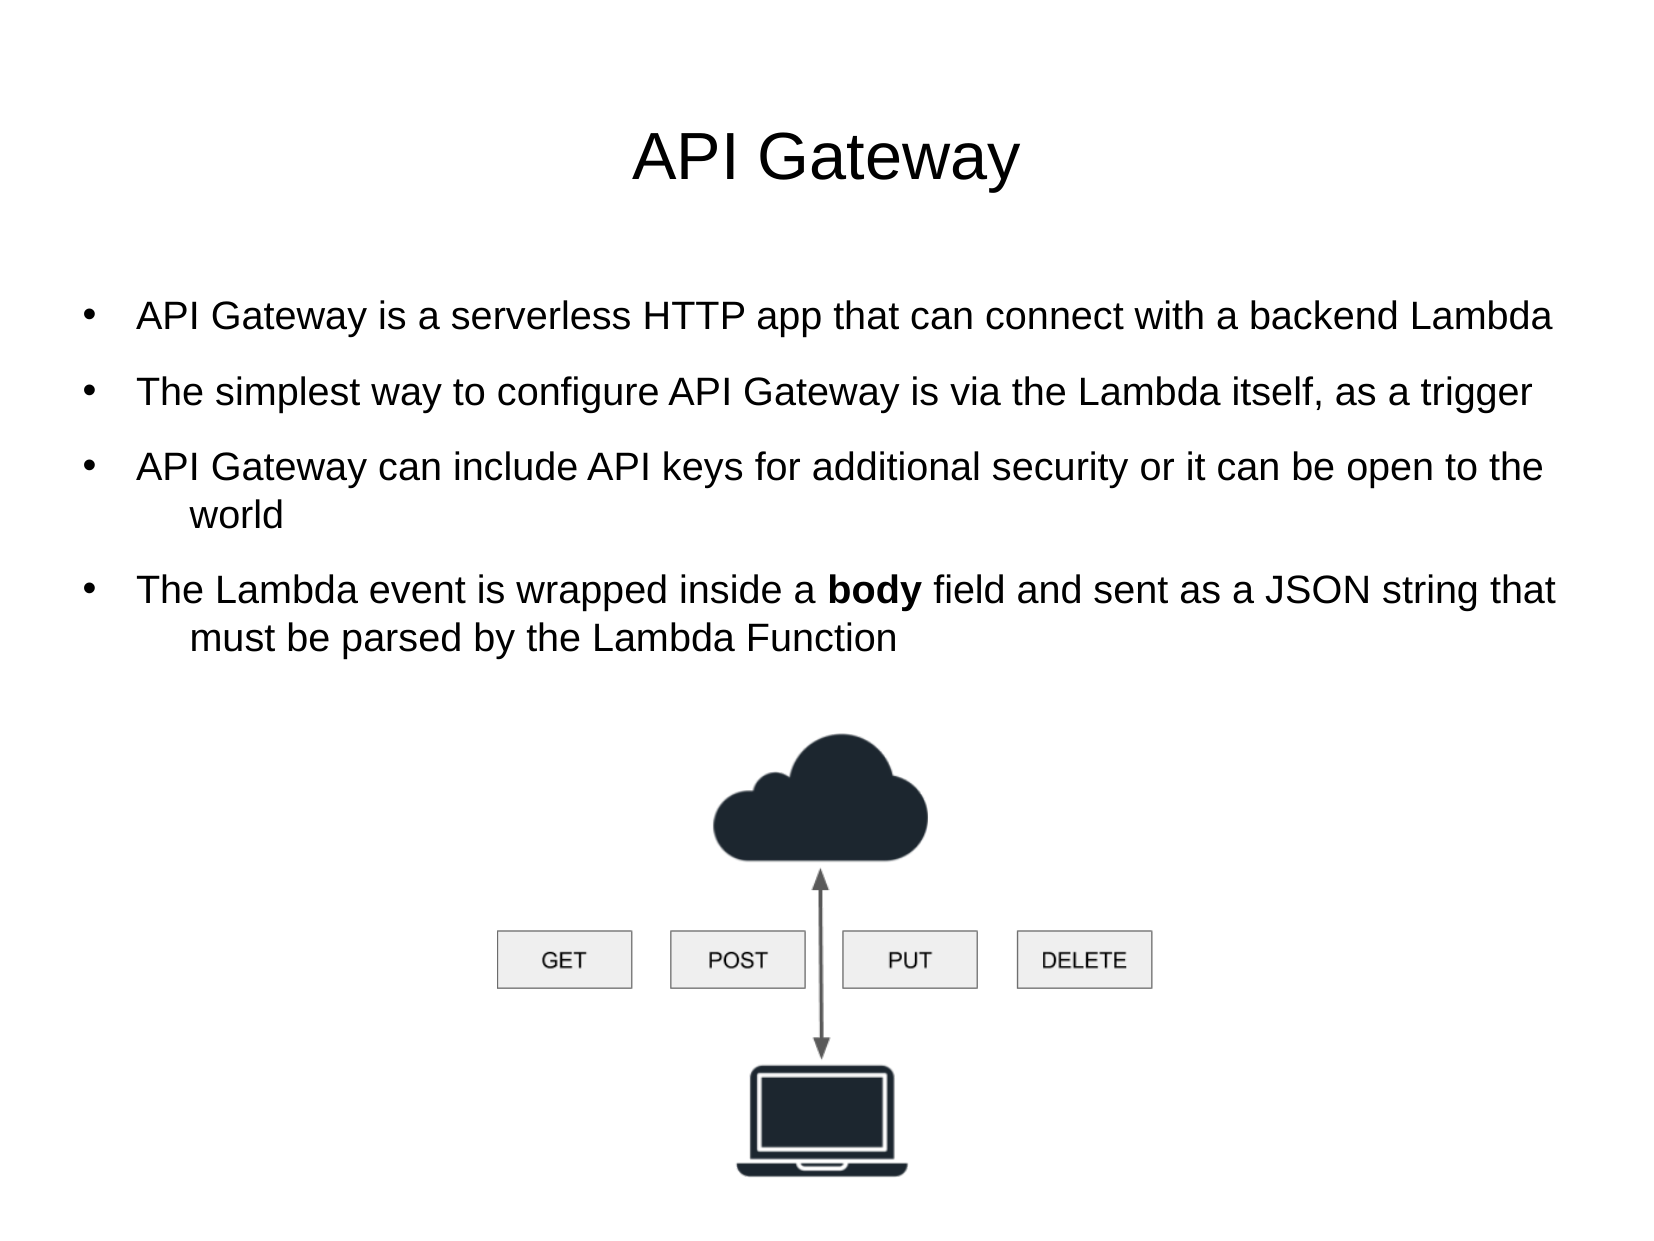

# API Gateway
API Gateway is a serverless HTTP app that can connect with a backend Lambda
The simplest way to configure API Gateway is via the Lambda itself, as a trigger
API Gateway can include API keys for additional security or it can be open to the world
The Lambda event is wrapped inside a body field and sent as a JSON string that must be parsed by the Lambda Function